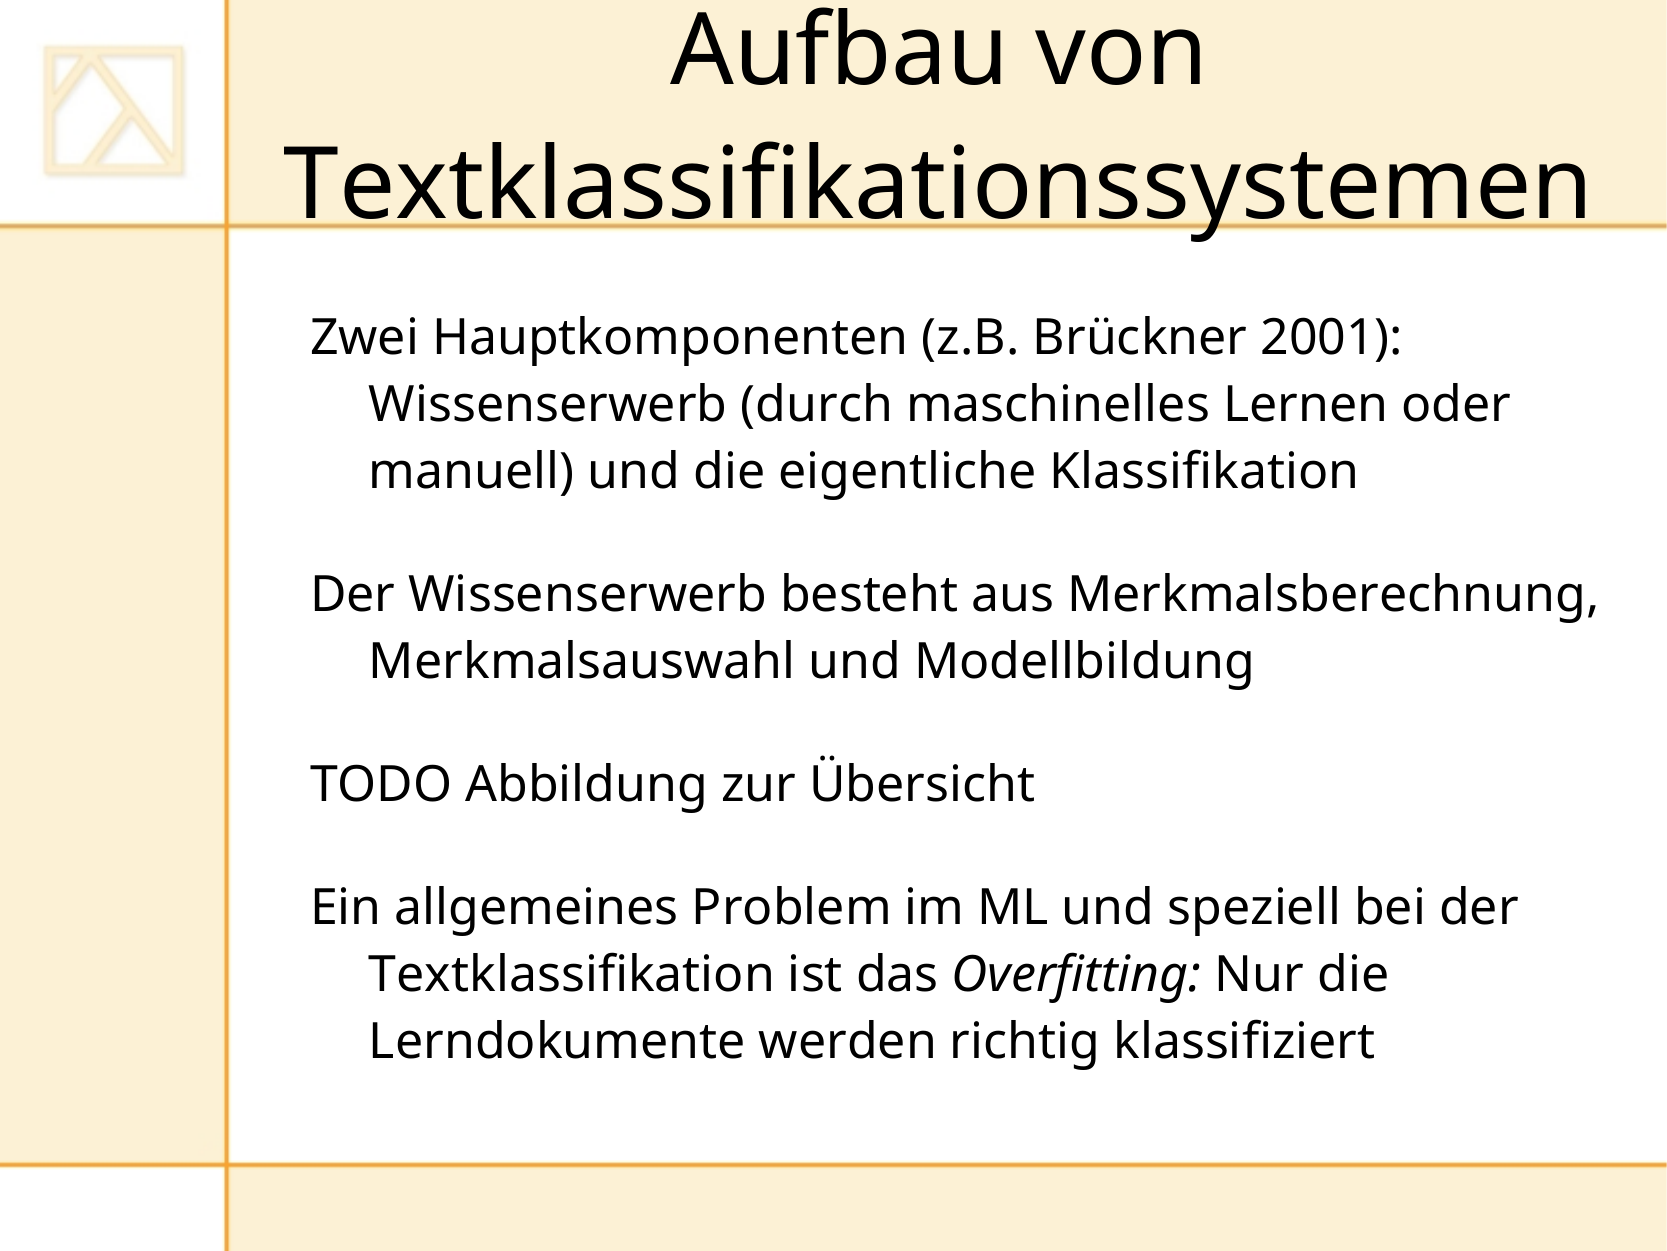

# Aufbau von Textklassifikationssystemen
Zwei Hauptkomponenten (z.B. Brückner 2001): Wissenserwerb (durch maschinelles Lernen oder manuell) und die eigentliche Klassifikation
Der Wissenserwerb besteht aus Merkmalsberechnung, Merkmalsauswahl und Modellbildung
TODO Abbildung zur Übersicht
Ein allgemeines Problem im ML und speziell bei der Textklassifikation ist das Overfitting: Nur die Lerndokumente werden richtig klassifiziert